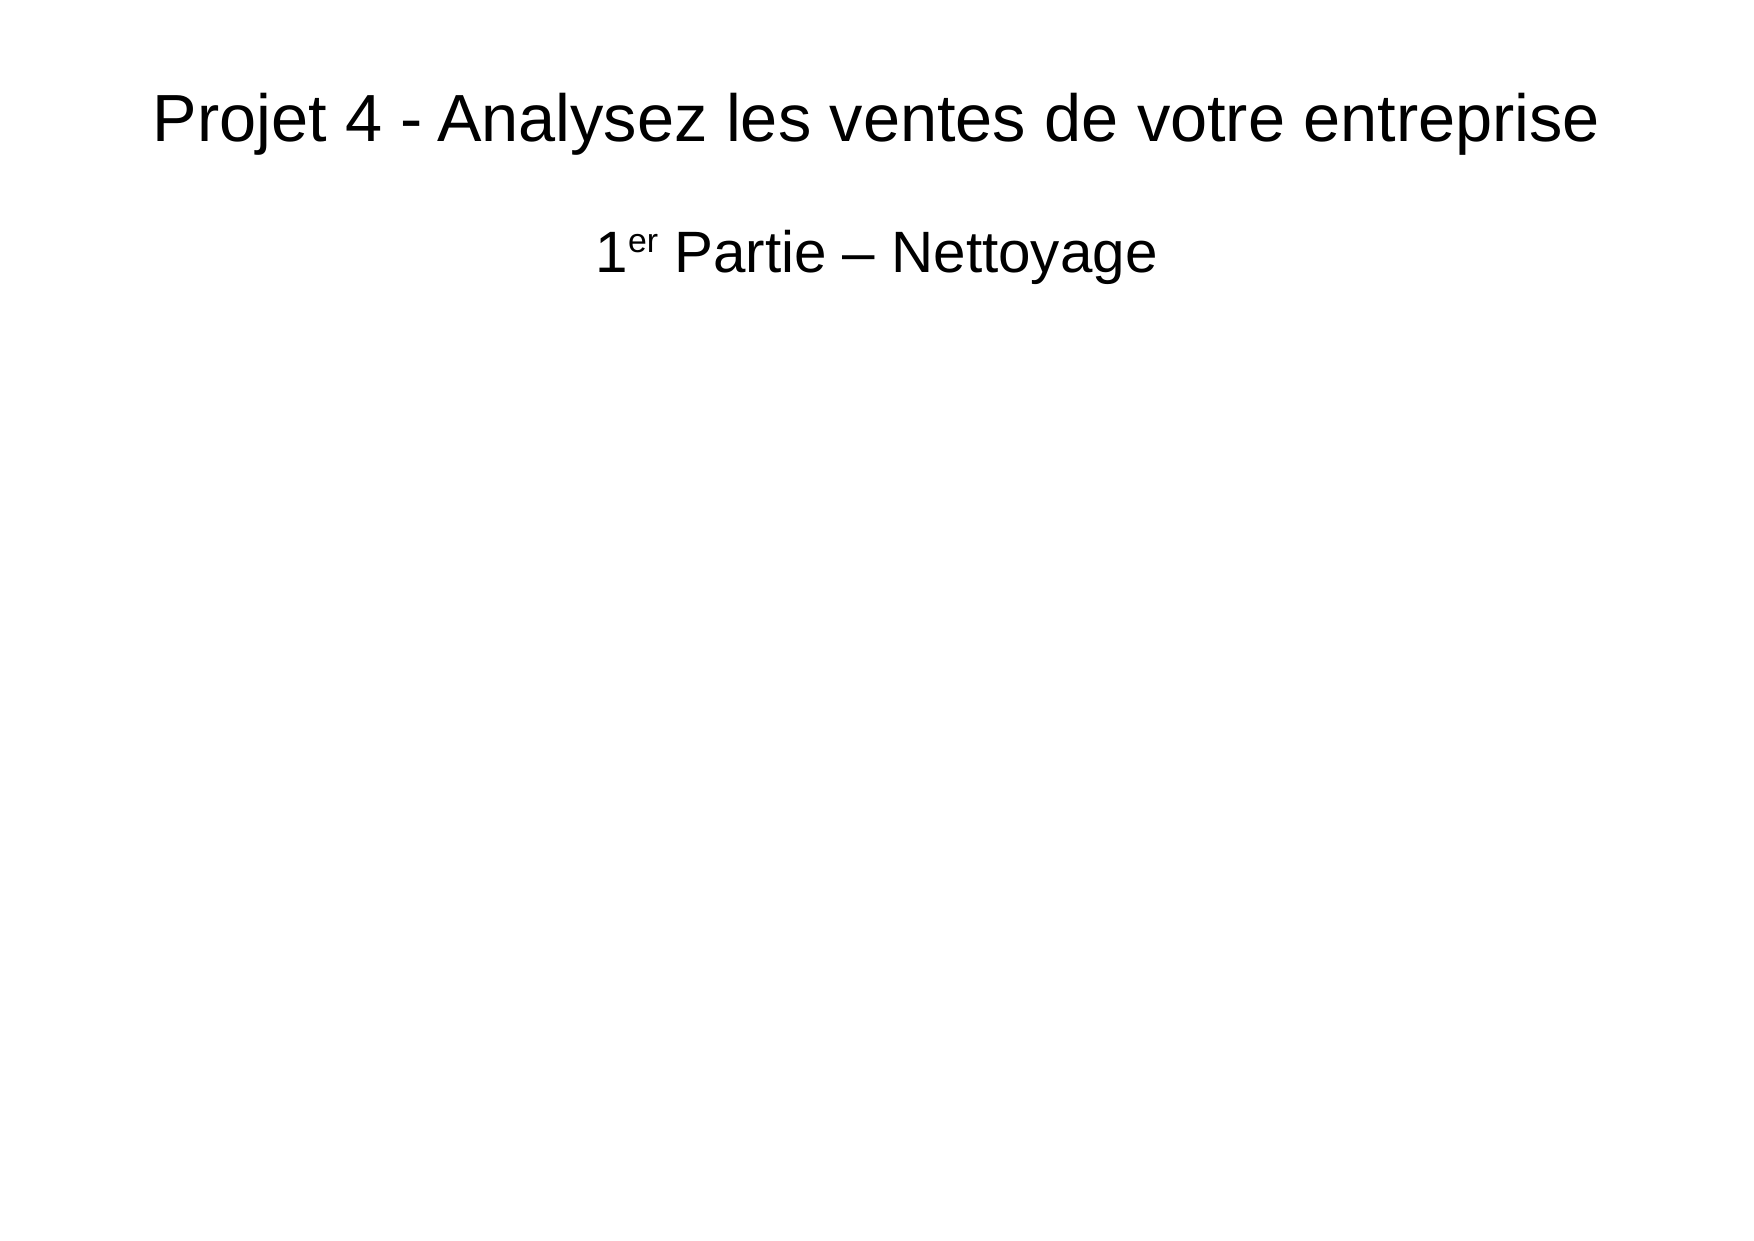

# Projet 4 - Analysez les ventes de votre entreprise
1er Partie – Nettoyage